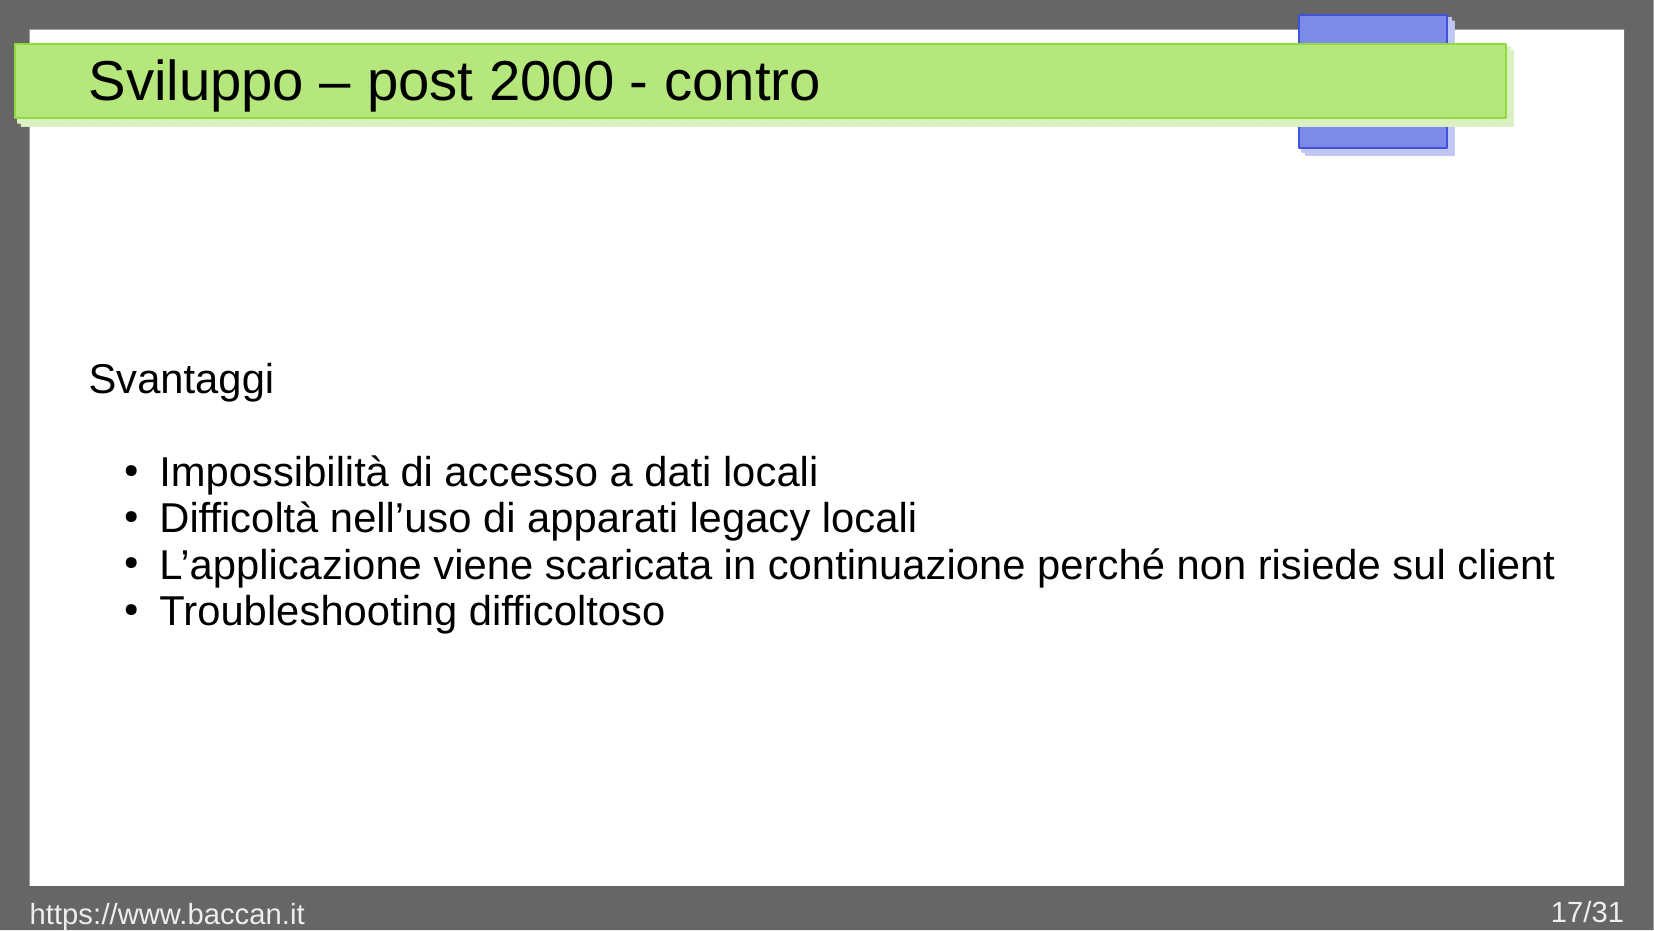

# Sviluppo – post 2000 - contro
Svantaggi
Impossibilità di accesso a dati locali
Difficoltà nell’uso di apparati legacy locali
L’applicazione viene scaricata in continuazione perché non risiede sul client
Troubleshooting difficoltoso
17
https://www.baccan.it